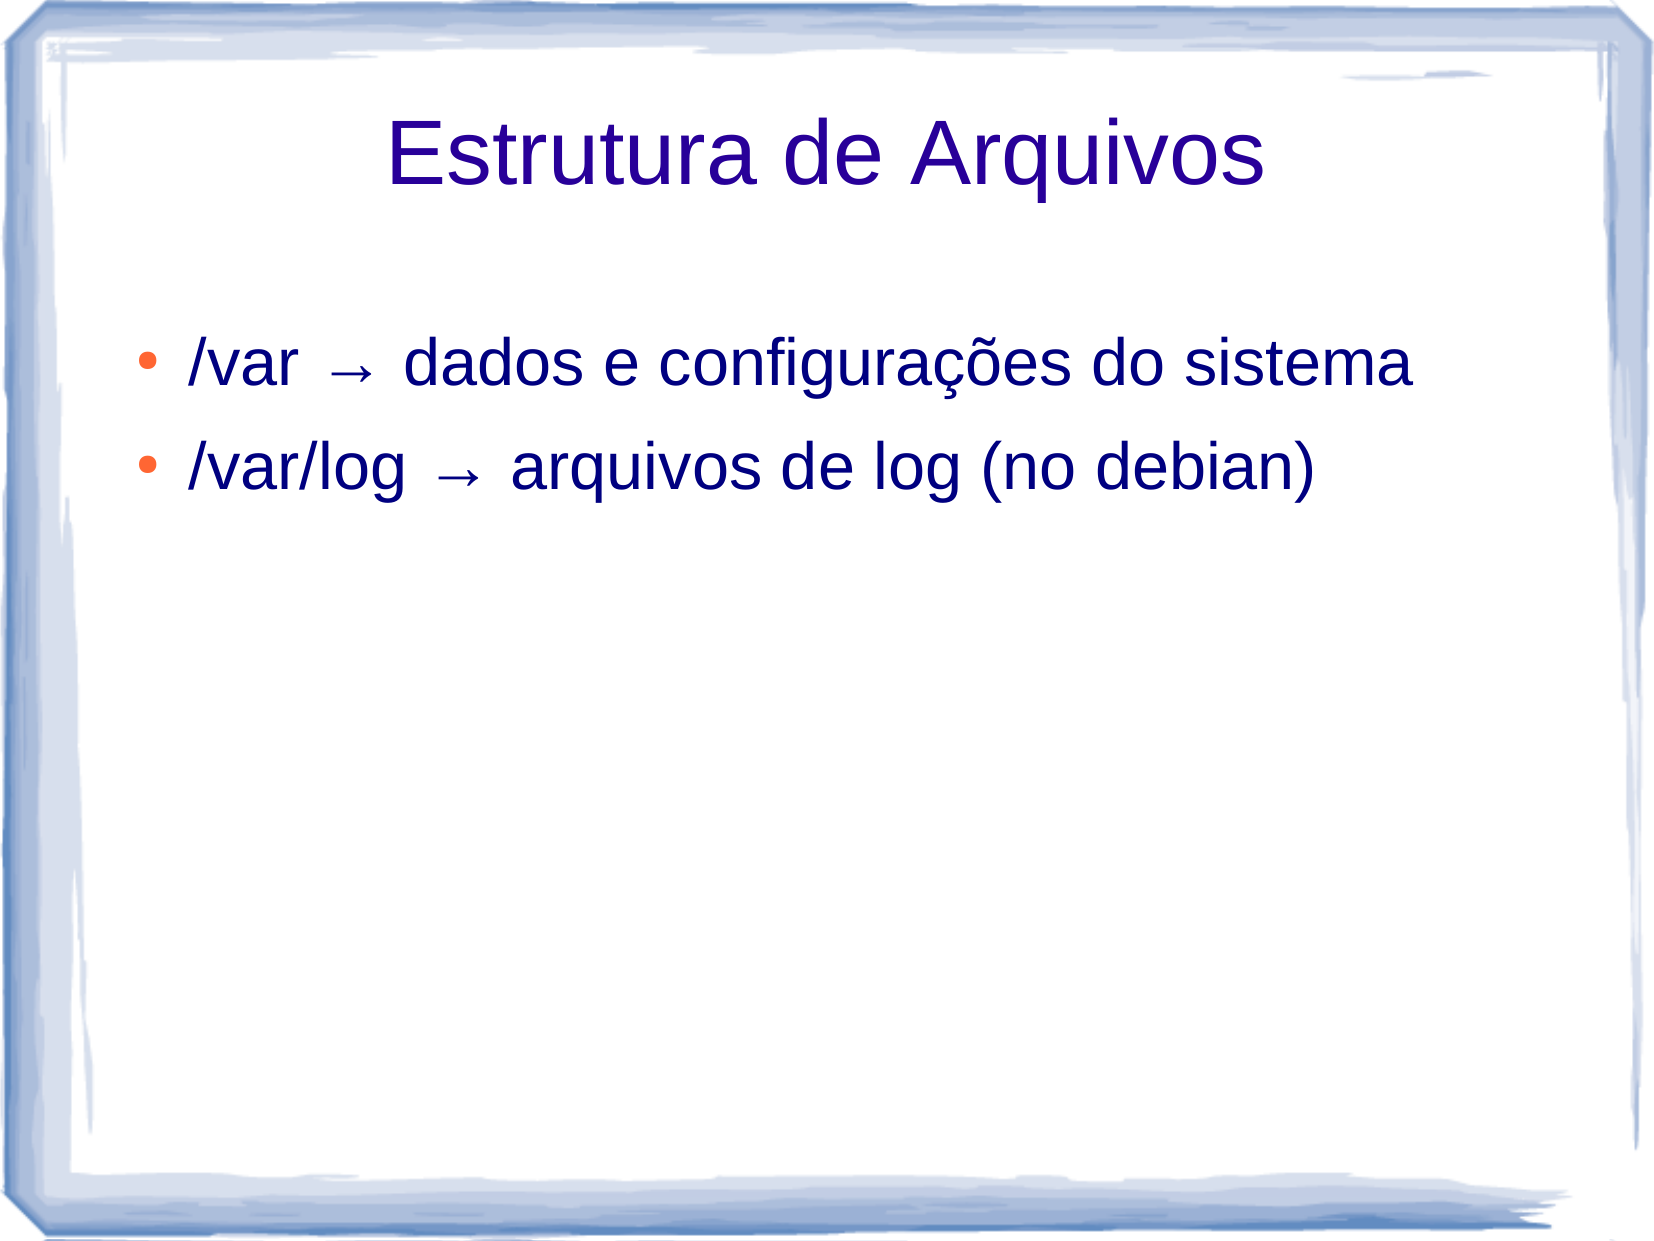

# Estrutura de Arquivos
/var → dados e configurações do sistema
/var/log → arquivos de log (no debian)